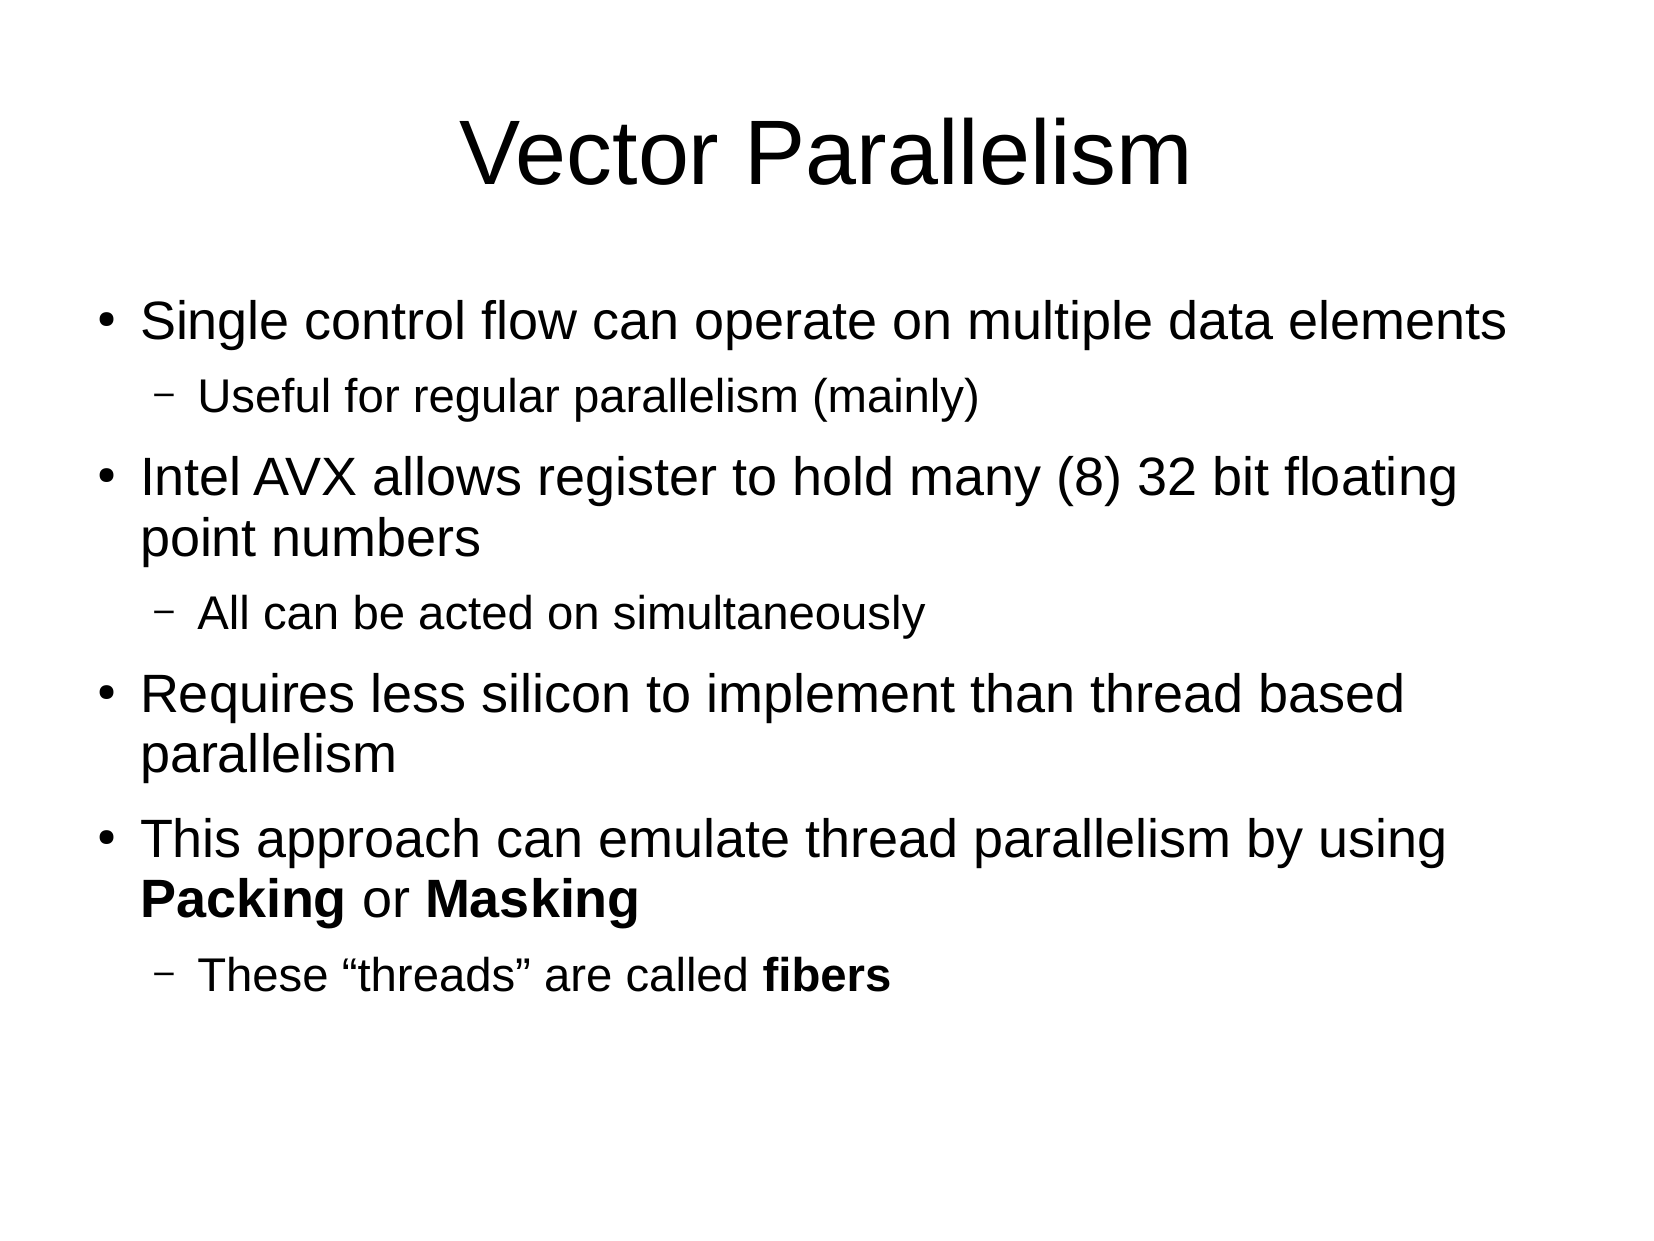

# Vector Parallelism
Single control flow can operate on multiple data elements
Useful for regular parallelism (mainly)
Intel AVX allows register to hold many (8) 32 bit floating point numbers
All can be acted on simultaneously
Requires less silicon to implement than thread based parallelism
This approach can emulate thread parallelism by using Packing or Masking
These “threads” are called fibers